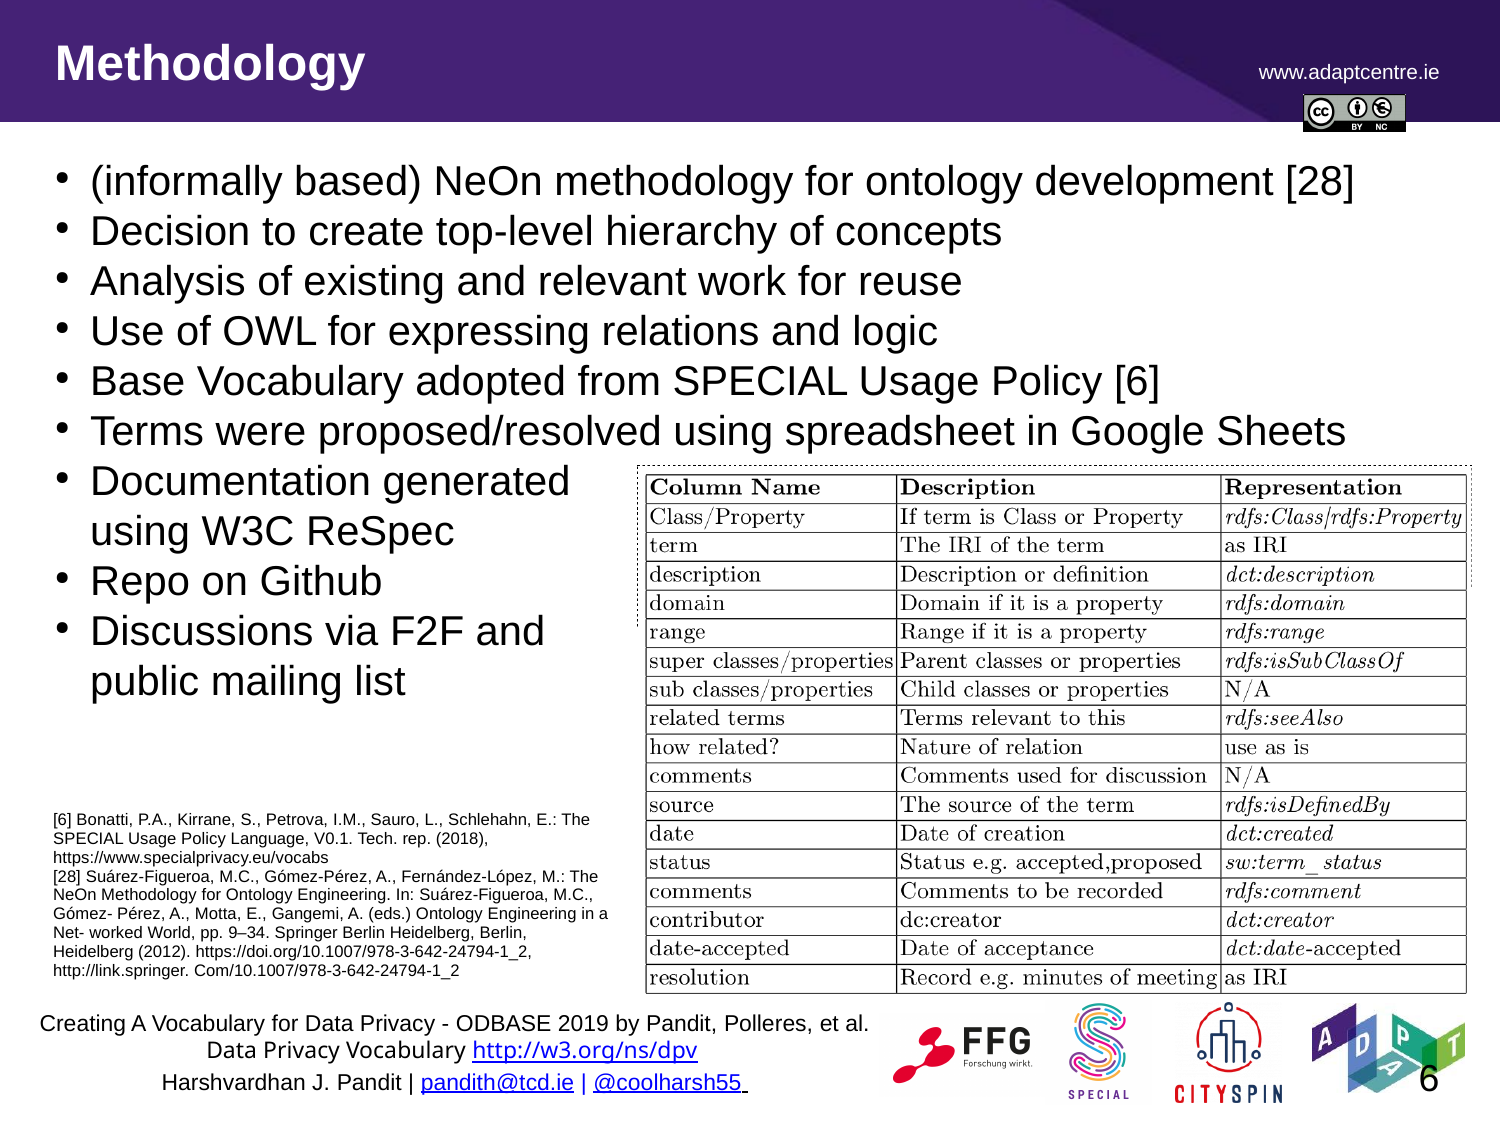

Methodology
(informally based) NeOn methodology for ontology development [28]
Decision to create top-level hierarchy of concepts
Analysis of existing and relevant work for reuse
Use of OWL for expressing relations and logic
Base Vocabulary adopted from SPECIAL Usage Policy [6]
Terms were proposed/resolved using spreadsheet in Google Sheets
Documentation generated
using W3C ReSpec
Repo on Github
Discussions via F2F and
public mailing list
[6] Bonatti, P.A., Kirrane, S., Petrova, I.M., Sauro, L., Schlehahn, E.: The SPECIAL Usage Policy Language, V0.1. Tech. rep. (2018), https://www.specialprivacy.eu/vocabs
[28] Suárez-Figueroa, M.C., Gómez-Pérez, A., Fernández-López, M.: The NeOn Methodology for Ontology Engineering. In: Suárez-Figueroa, M.C., Gómez- Pérez, A., Motta, E., Gangemi, A. (eds.) Ontology Engineering in a Net- worked World, pp. 9–34. Springer Berlin Heidelberg, Berlin, Heidelberg (2012). https://doi.org/10.1007/978-3-642-24794-1_2, http://link.springer. Com/10.1007/978-3-642-24794-1_2